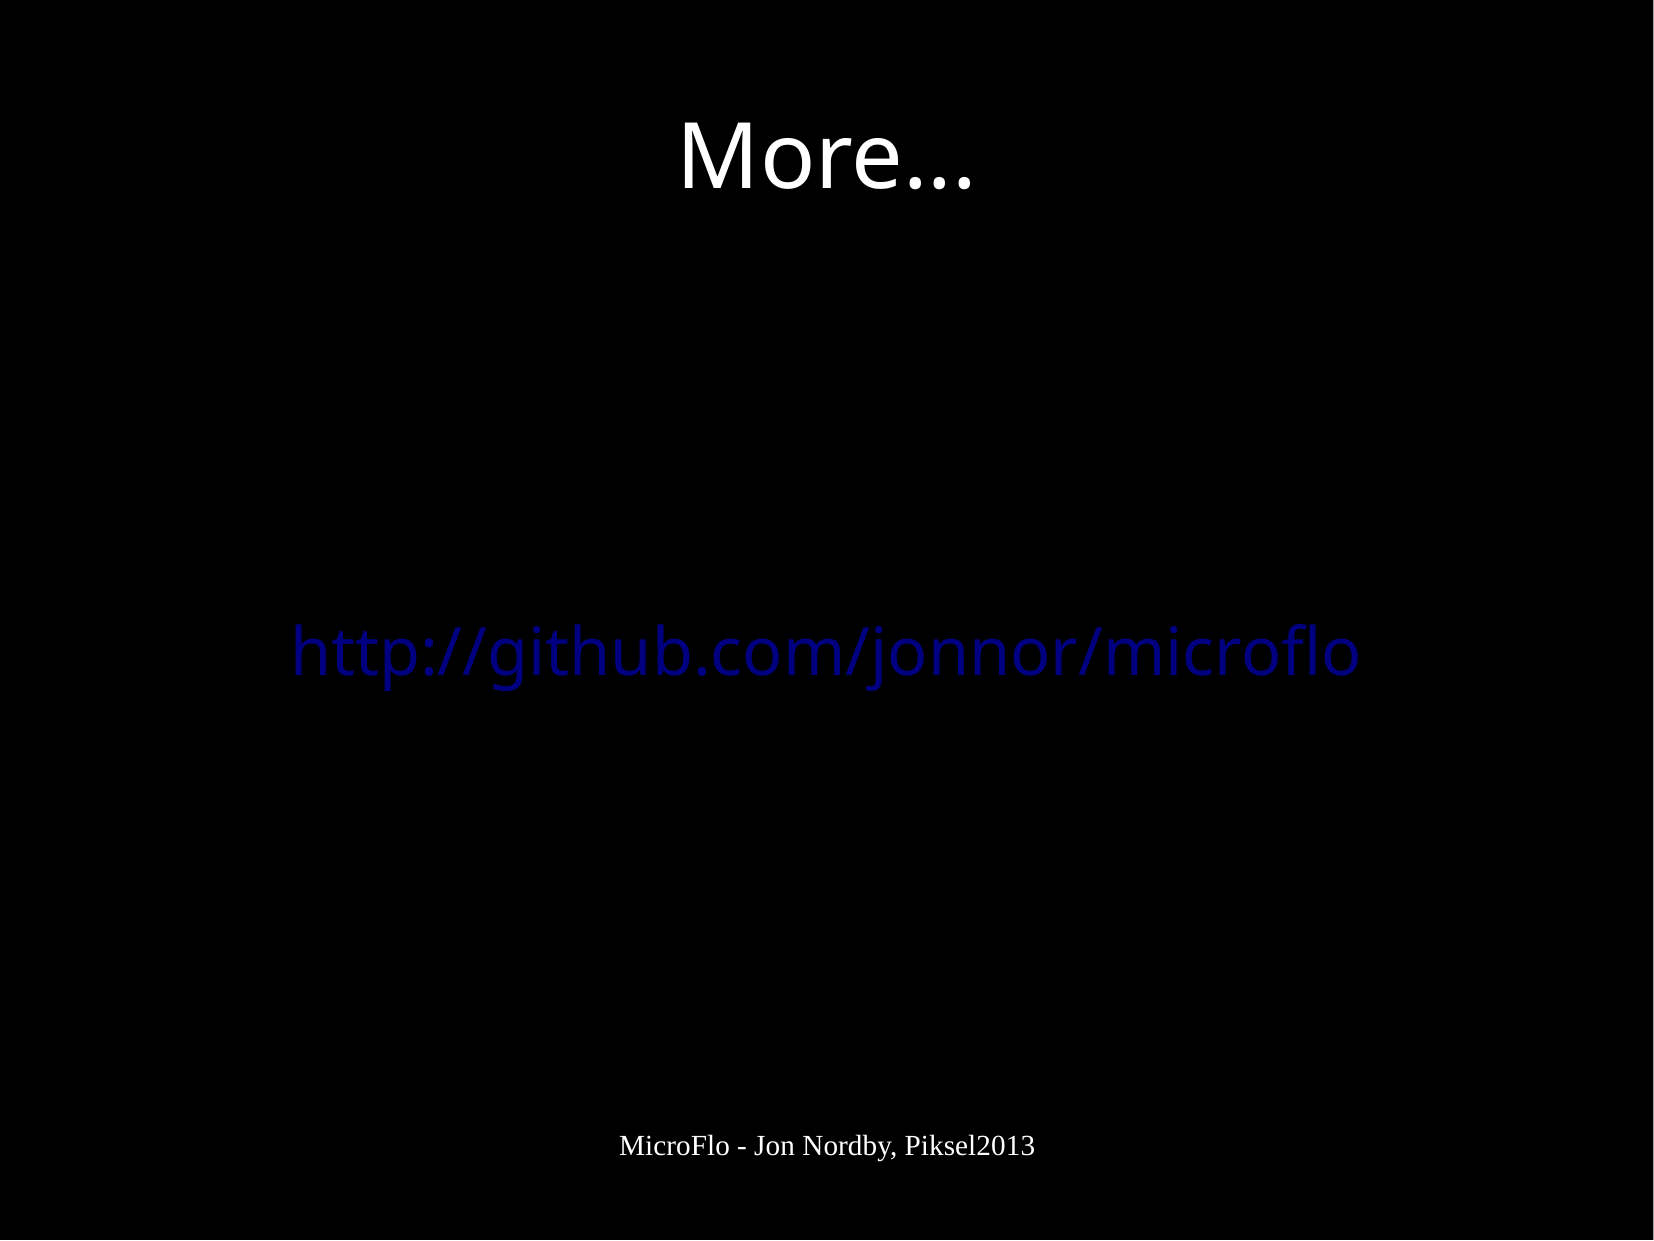

# More...
http://github.com/jonnor/microflo
MicroFlo - Jon Nordby, Piksel2013